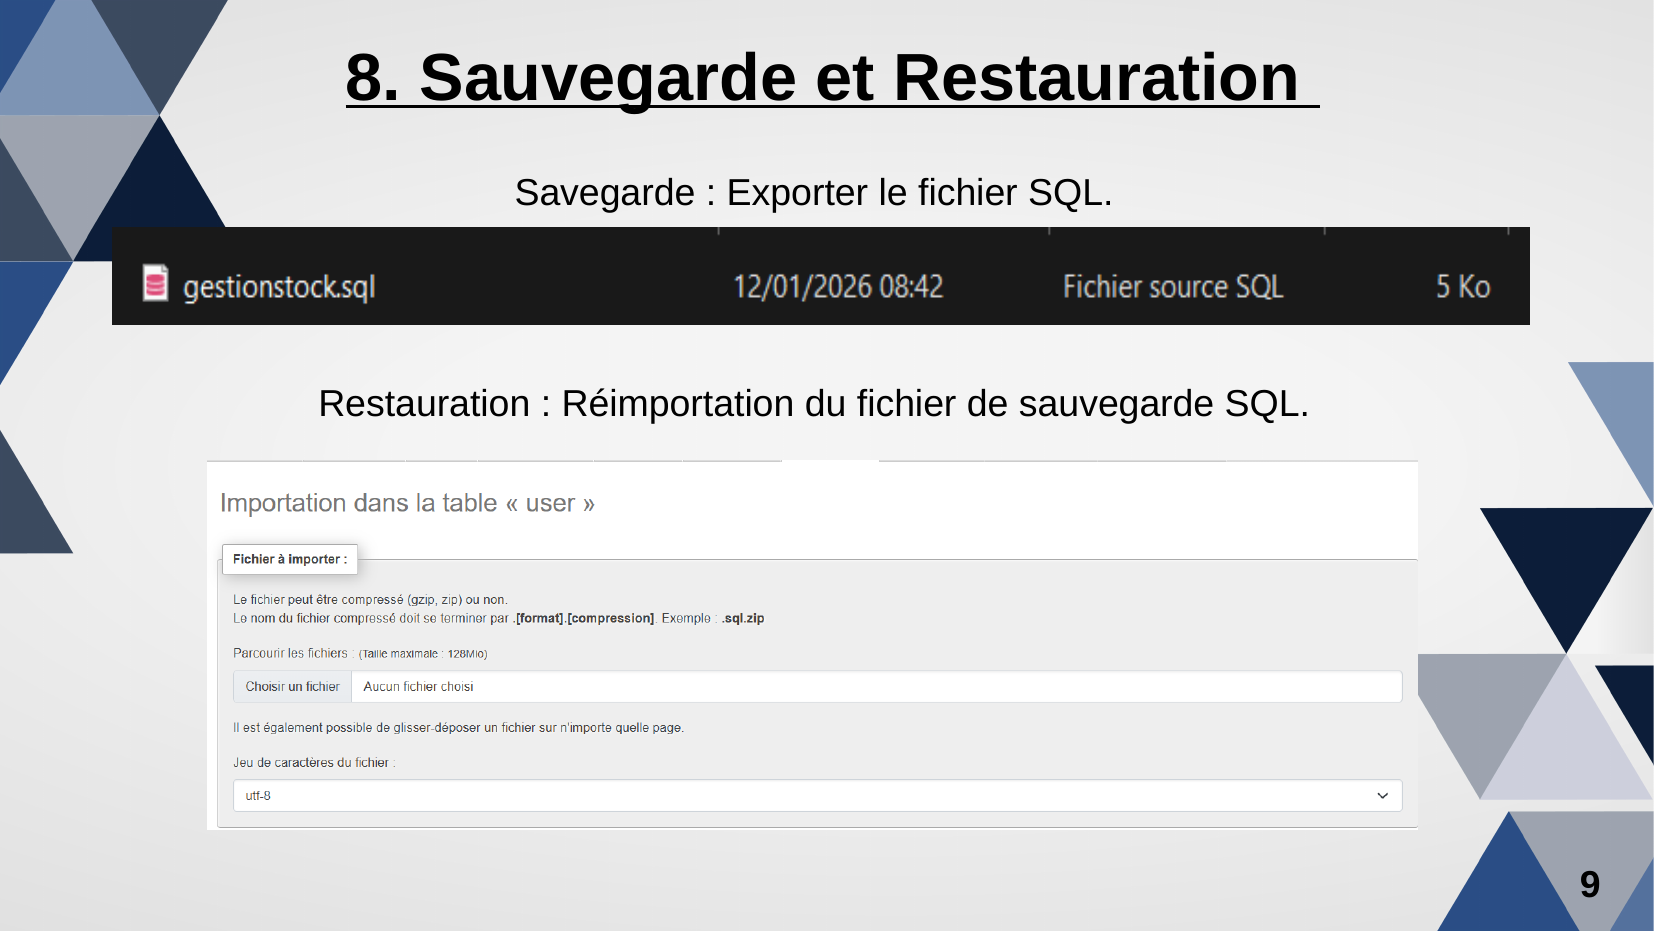

# 8. Sauvegarde et Restauration
Savegarde : Exporter le fichier SQL.
Restauration : Réimportation du fichier de sauvegarde SQL.
9